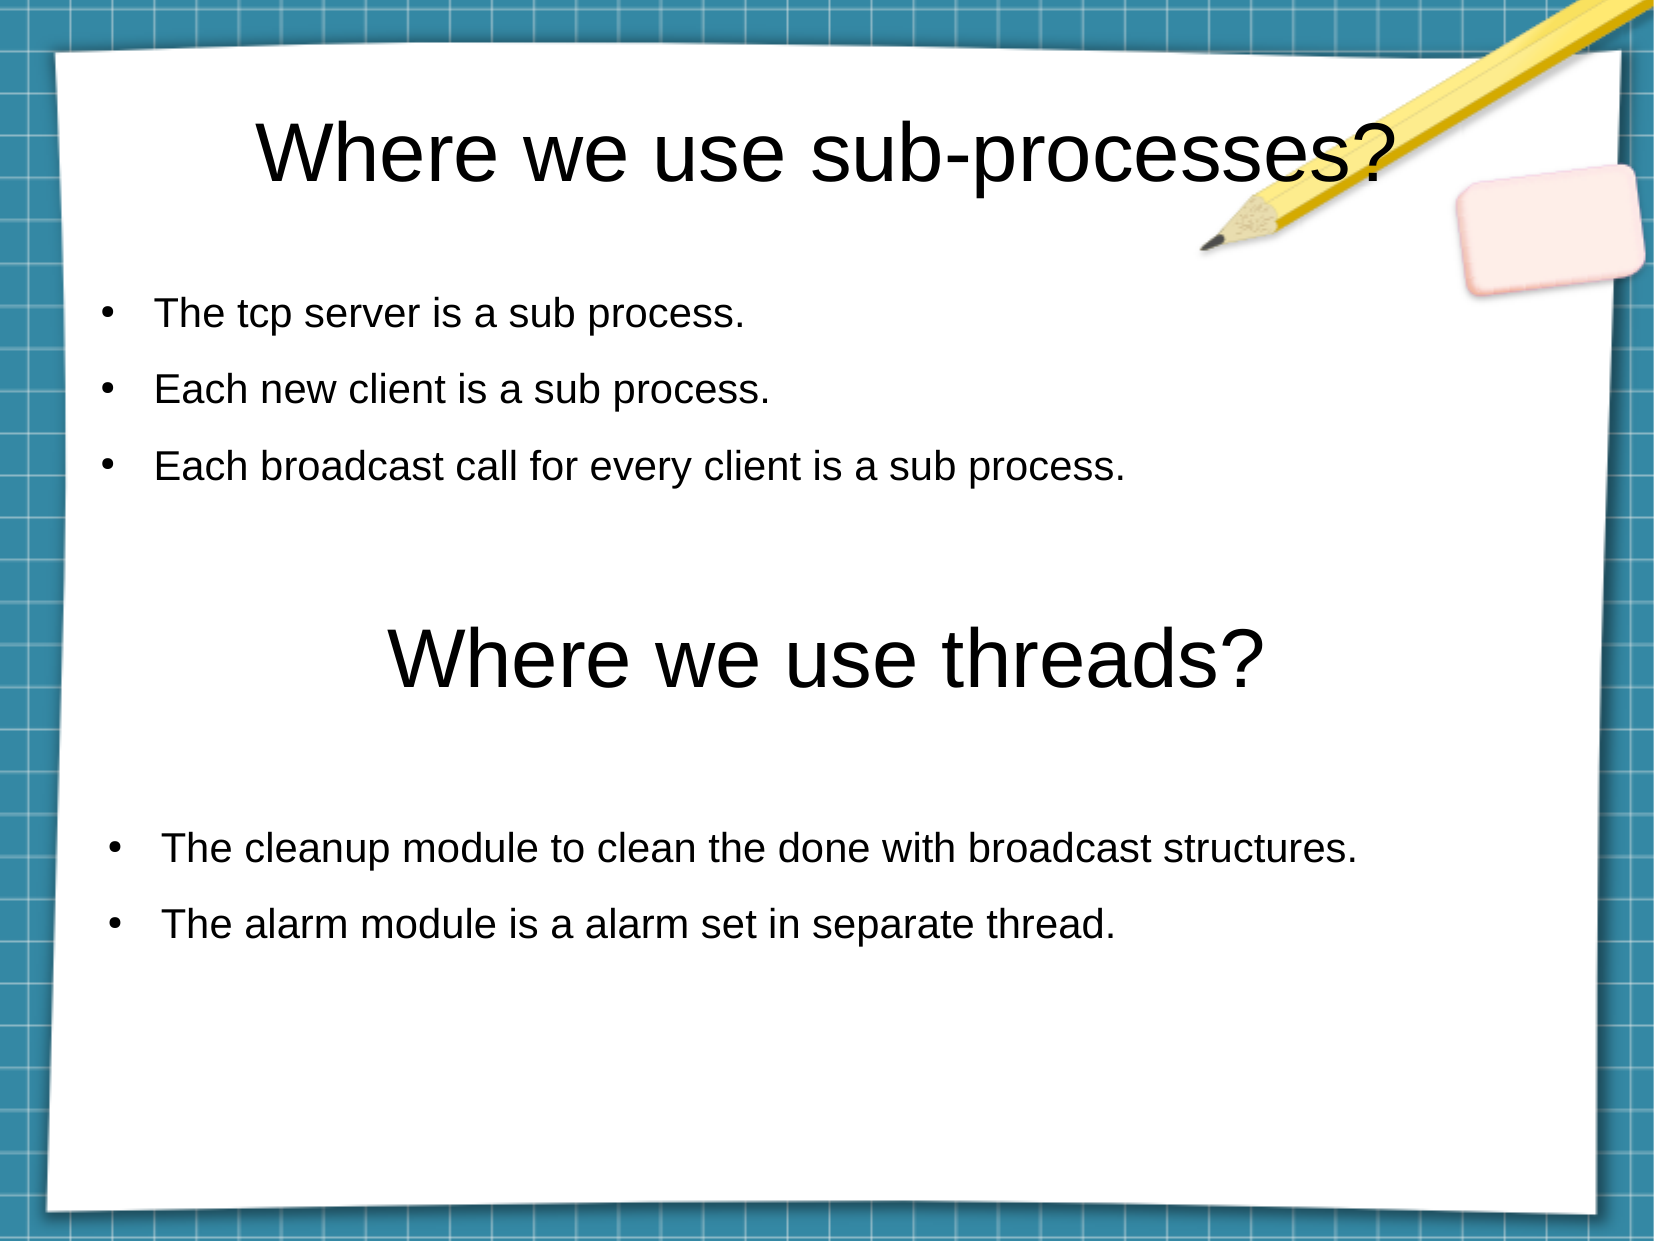

# Where we use sub-processes?
The tcp server is a sub process.
Each new client is a sub process.
Each broadcast call for every client is a sub process.
Where we use threads?
The cleanup module to clean the done with broadcast structures.
The alarm module is a alarm set in separate thread.